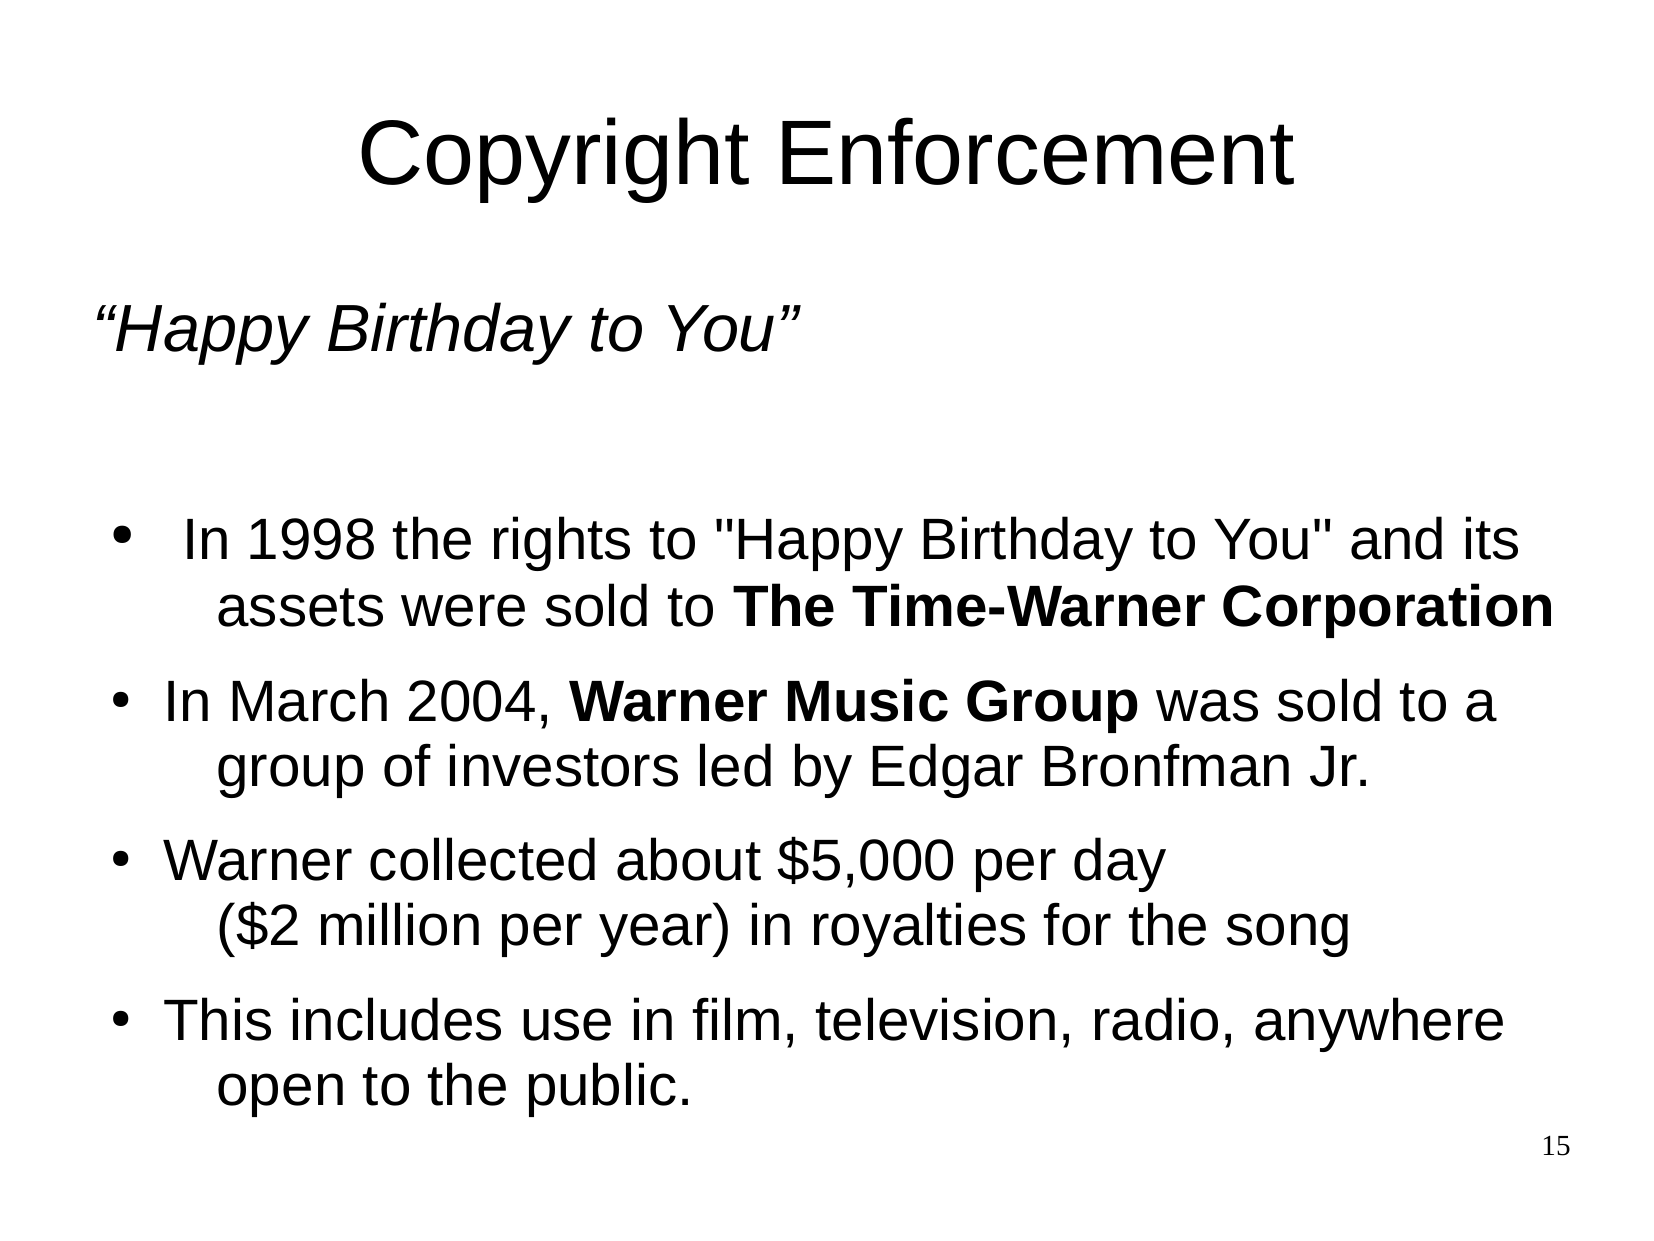

# Copyright Enforcement
“Happy Birthday to You”
 In 1998 the rights to "Happy Birthday to You" and its assets were sold to The Time-Warner Corporation
In March 2004, Warner Music Group was sold to a group of investors led by Edgar Bronfman Jr.
Warner collected about $5,000 per day
($2 million per year) in royalties for the song
This includes use in film, television, radio, anywhere open to the public.
15